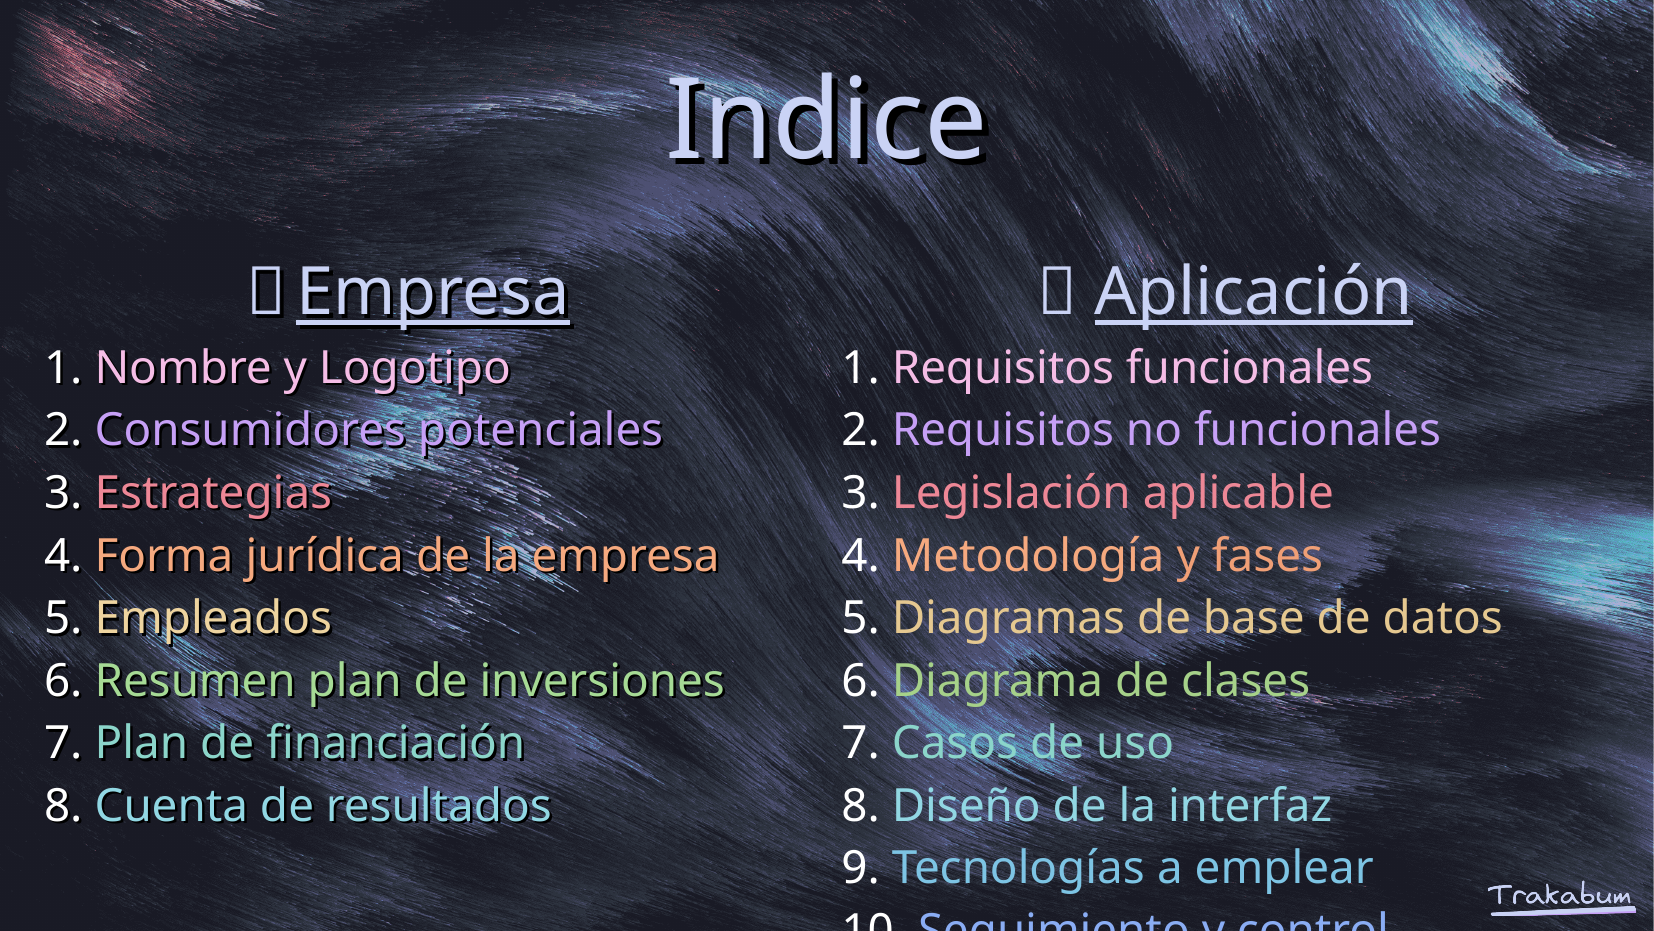

# Indice
 Empresa
 Nombre y Logotipo
 Consumidores potenciales
 Estrategias
 Forma jurídica de la empresa
 Empleados
 Resumen plan de inversiones
 Plan de financiación
 Cuenta de resultados
󰀲 Aplicación
 Requisitos funcionales
 Requisitos no funcionales
 Legislación aplicable
 Metodología y fases
 Diagramas de base de datos
 Diagrama de clases
 Casos de uso
 Diseño de la interfaz
 Tecnologías a emplear
 Seguimiento y control
 Participación de los usuarios